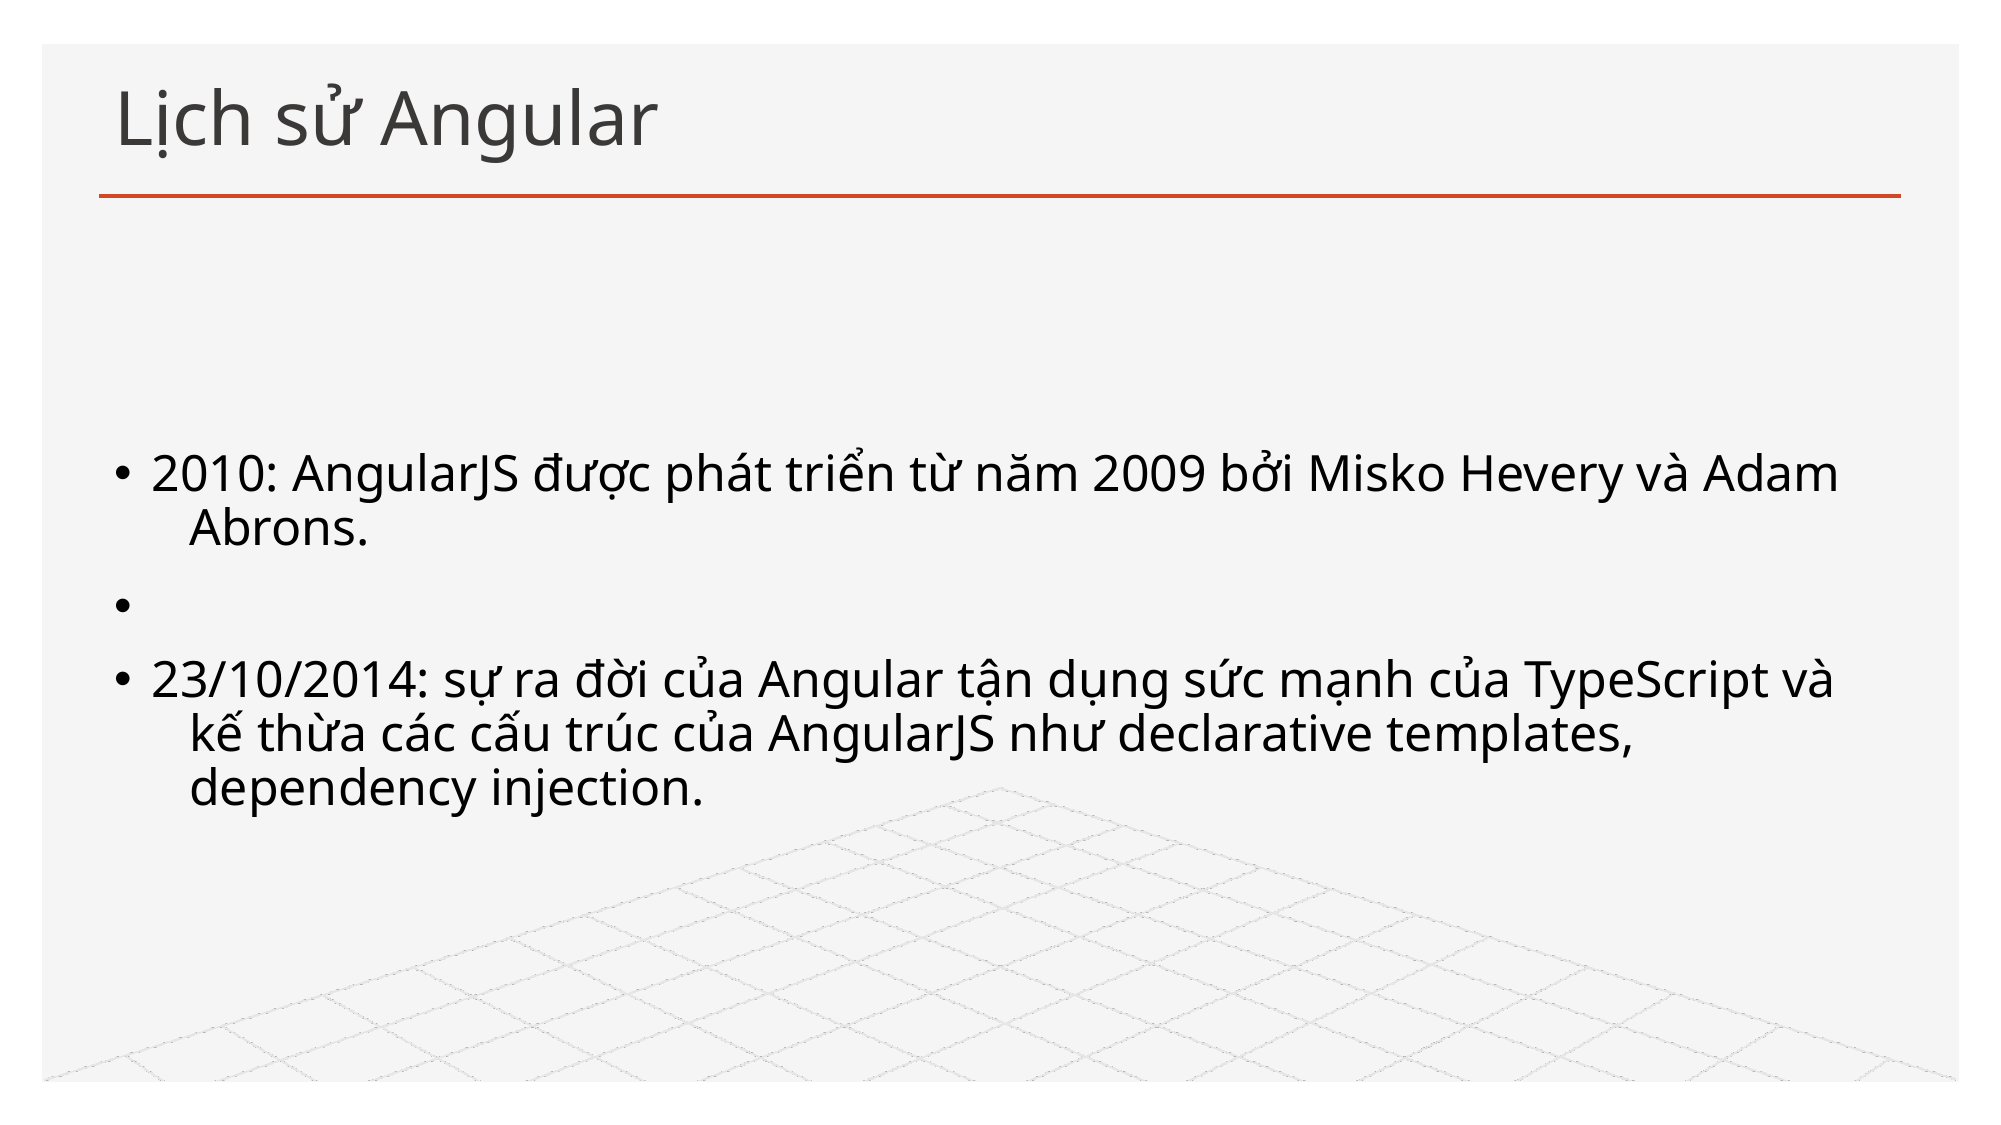

Lịch sử Angular
# 2010: AngularJS được phát triển từ năm 2009 bởi Misko Hevery và Adam Abrons.
23/10/2014: sự ra đời của Angular tận dụng sức mạnh của TypeScript và kế thừa các cấu trúc của AngularJS như declarative templates, dependency injection.